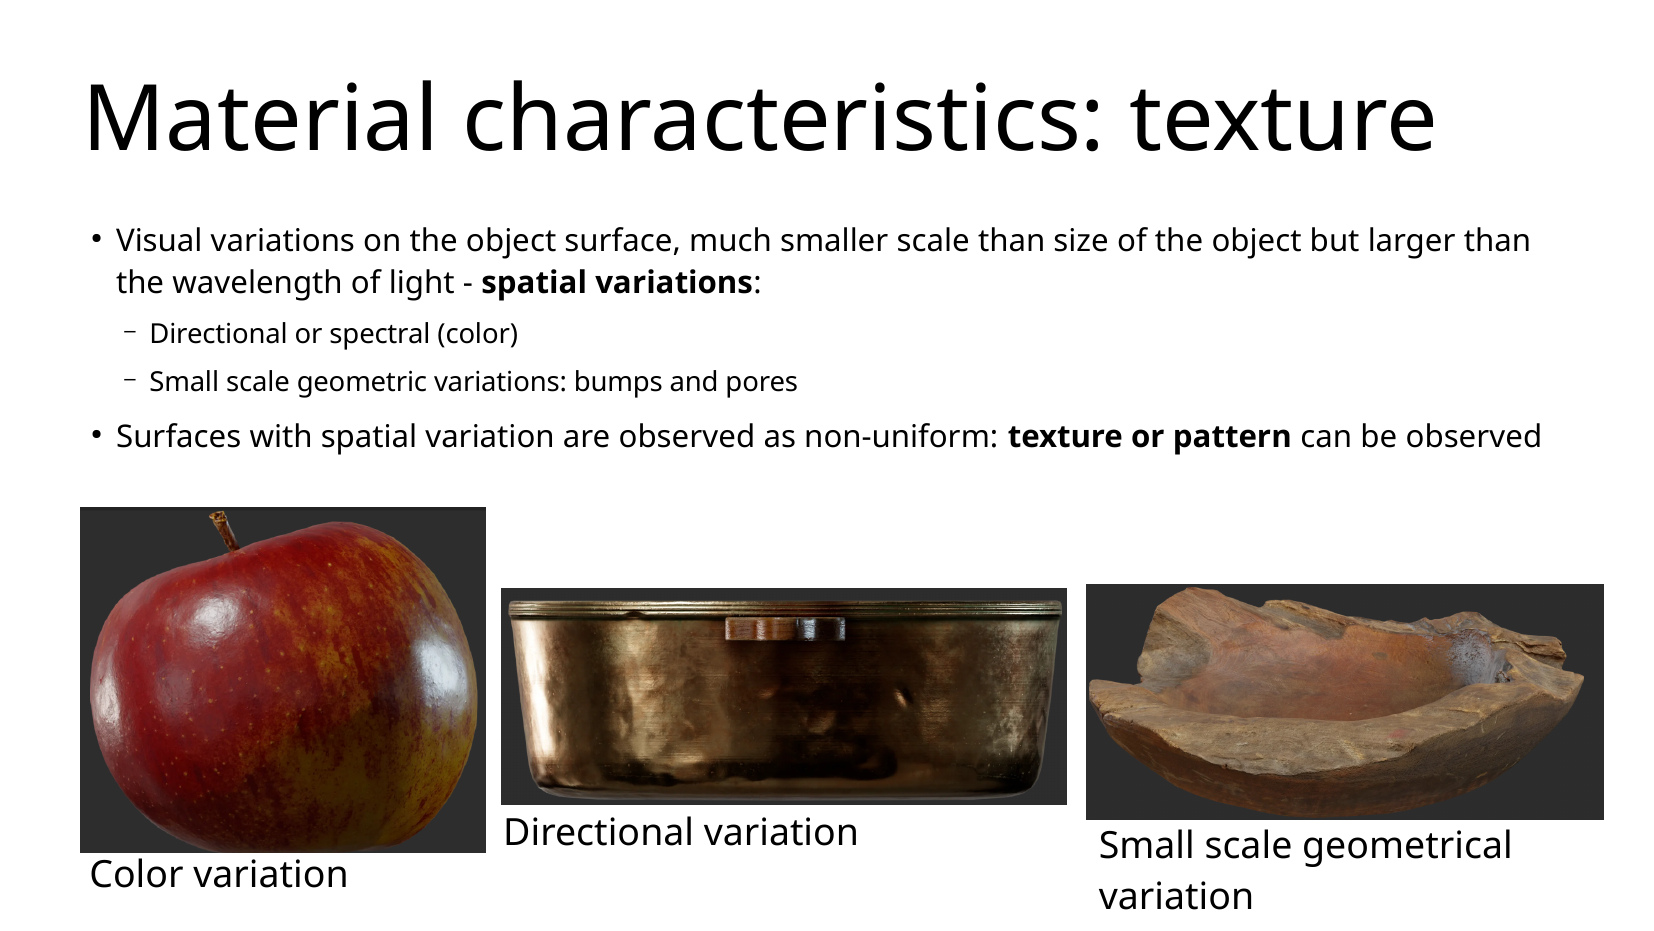

# Material characteristics: texture
Visual variations on the object surface, much smaller scale than size of the object but larger than the wavelength of light - spatial variations:
Directional or spectral (color)
Small scale geometric variations: bumps and pores
Surfaces with spatial variation are observed as non-uniform: texture or pattern can be observed
Directional variation
Small scale geometrical variation
Color variation